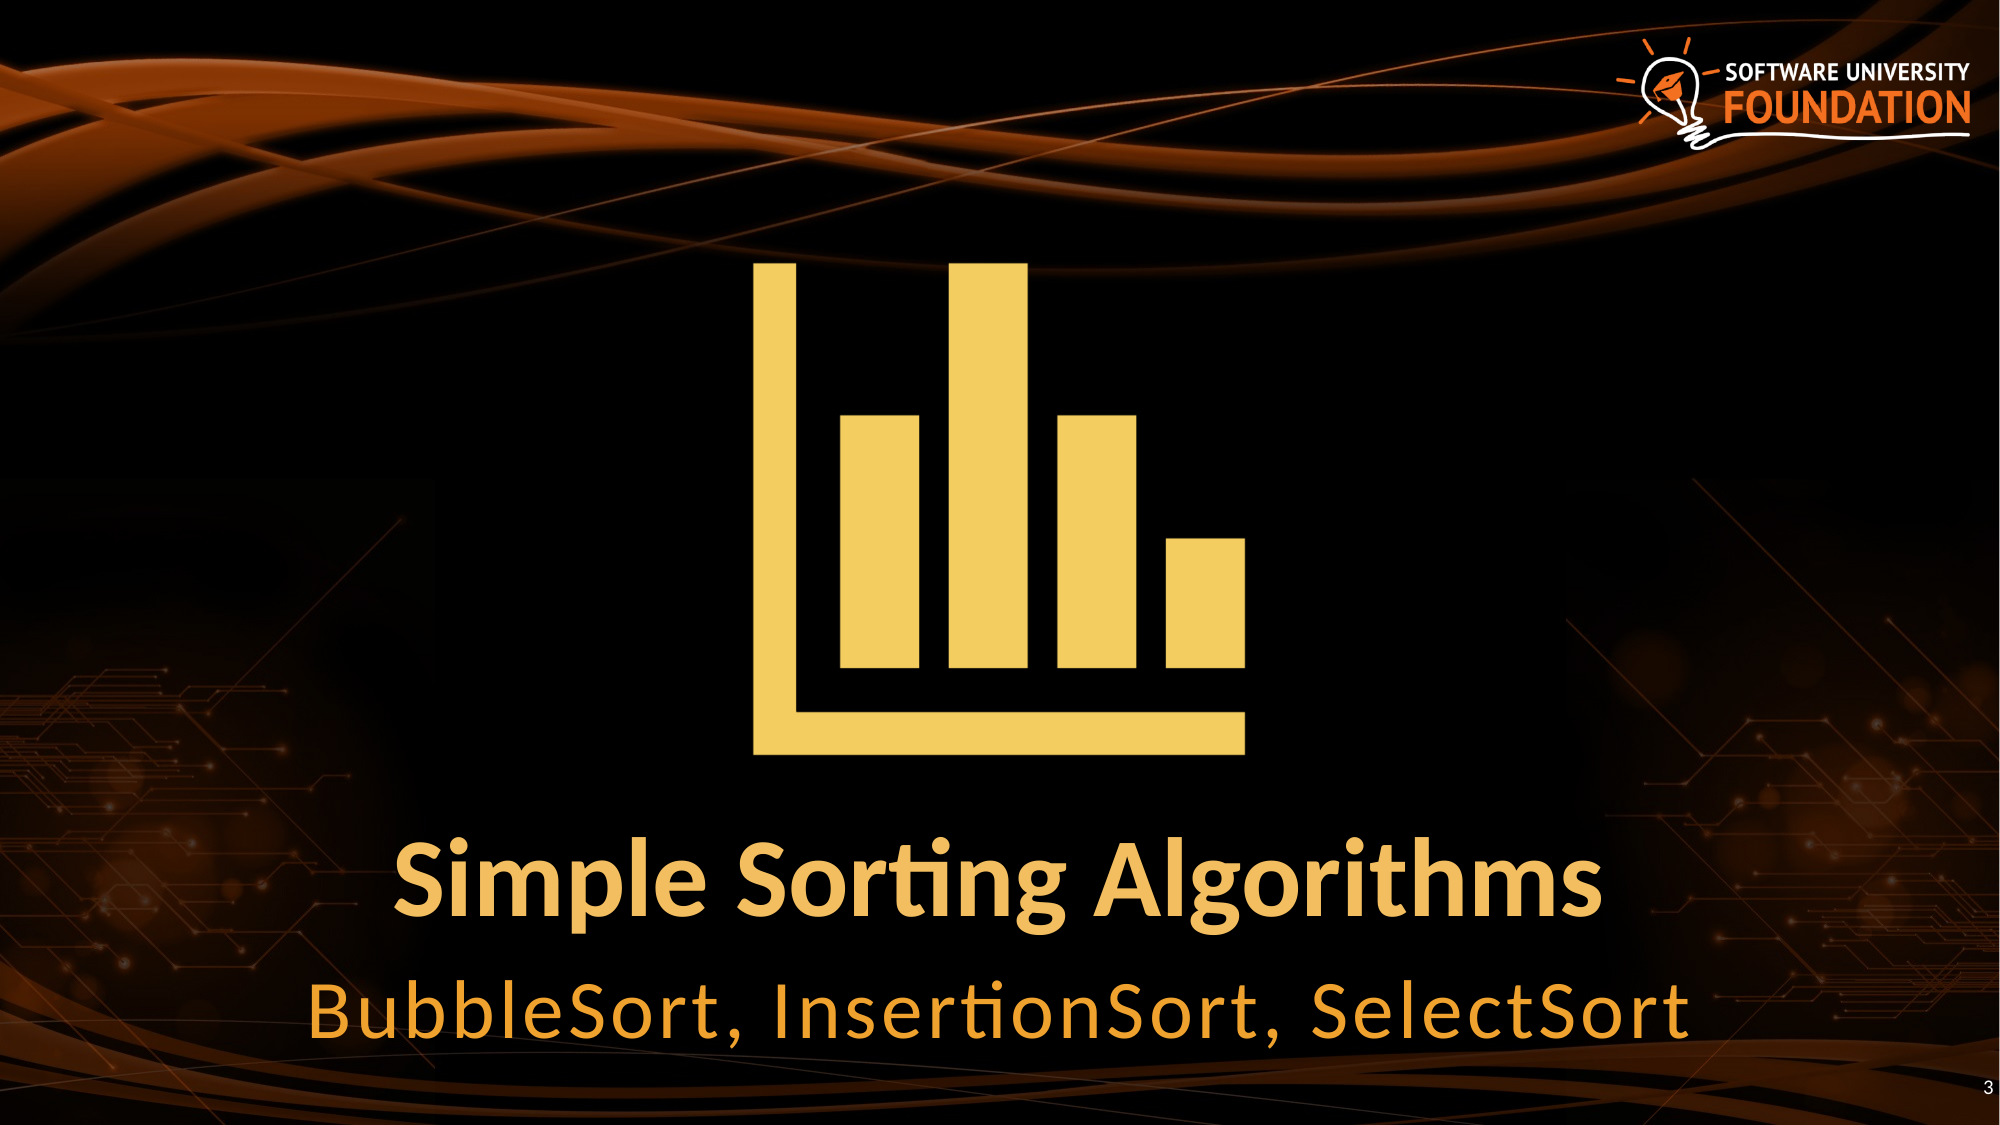

# Simple Sorting Algorithms
BubbleSort, InsertionSort, SelectSort